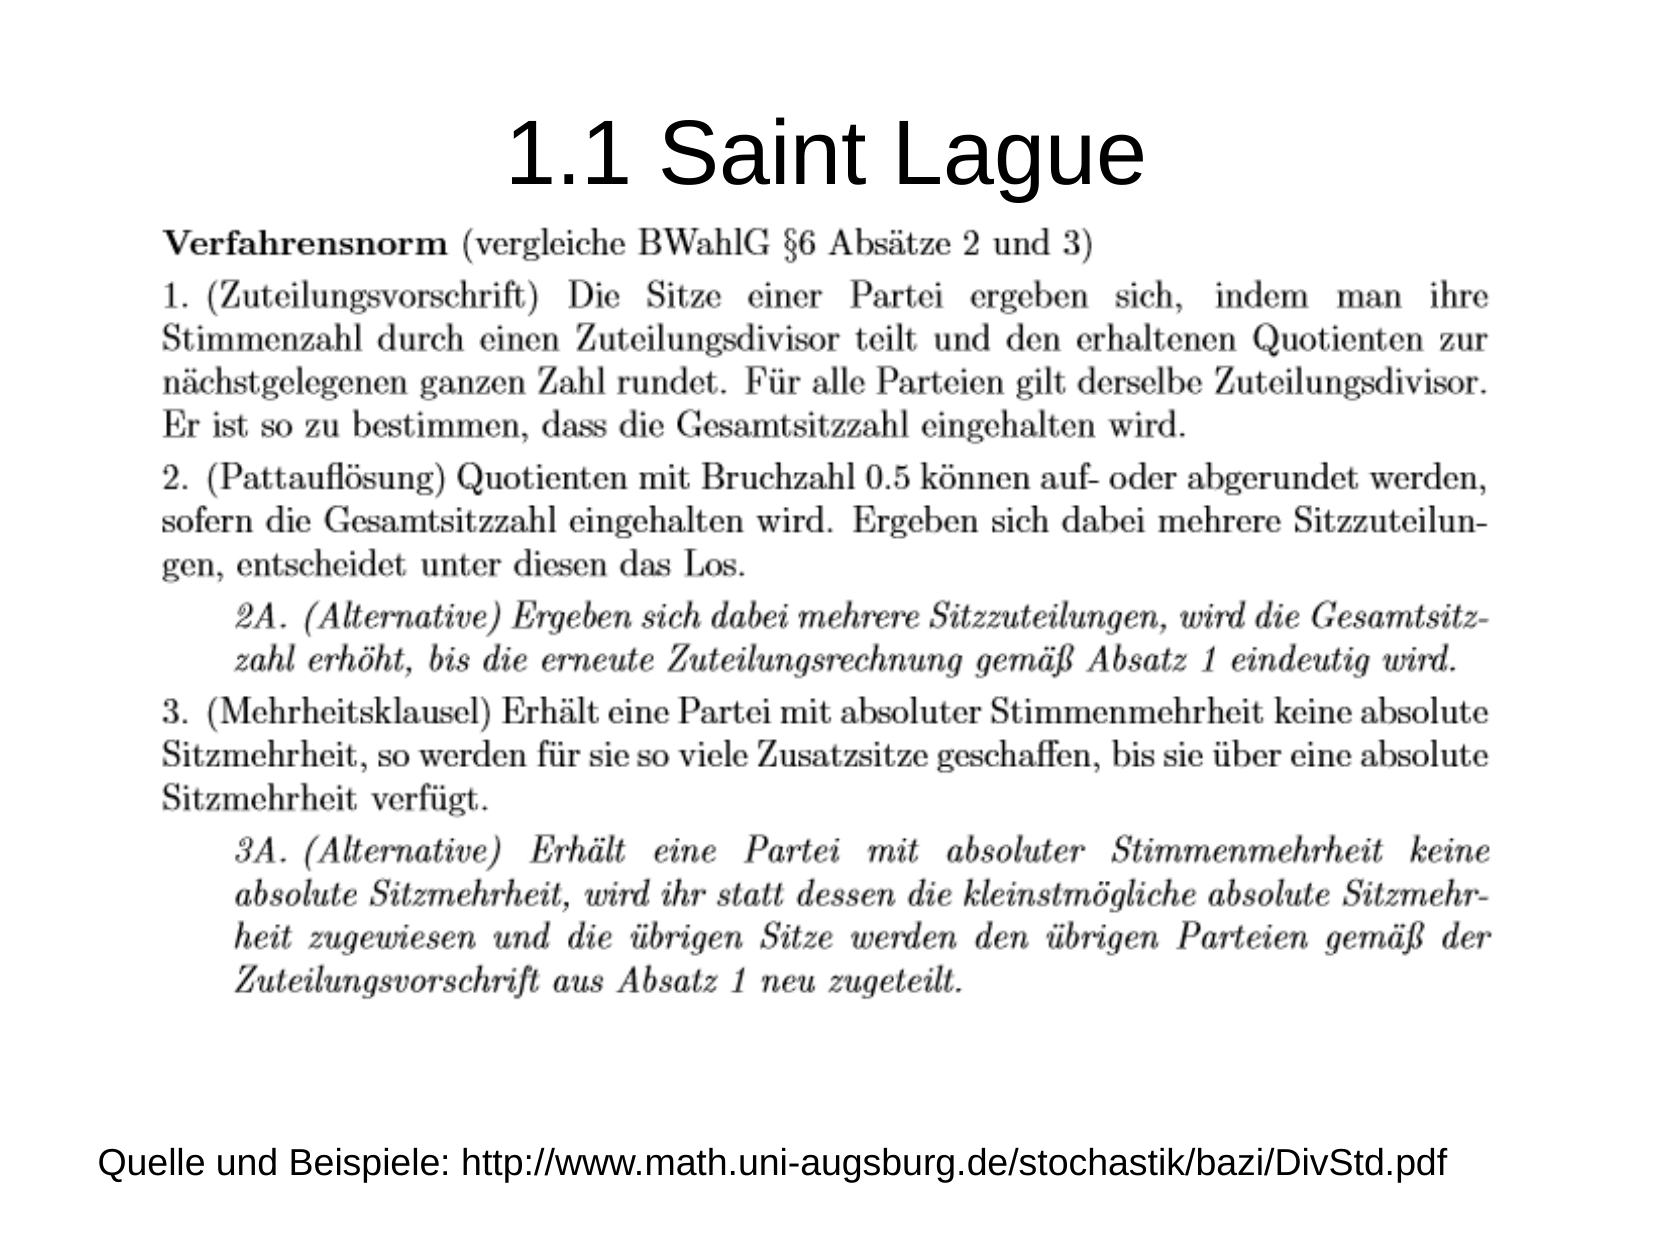

# 1.1 Saint Lague
Quelle und Beispiele: http://www.math.uni-augsburg.de/stochastik/bazi/DivStd.pdf